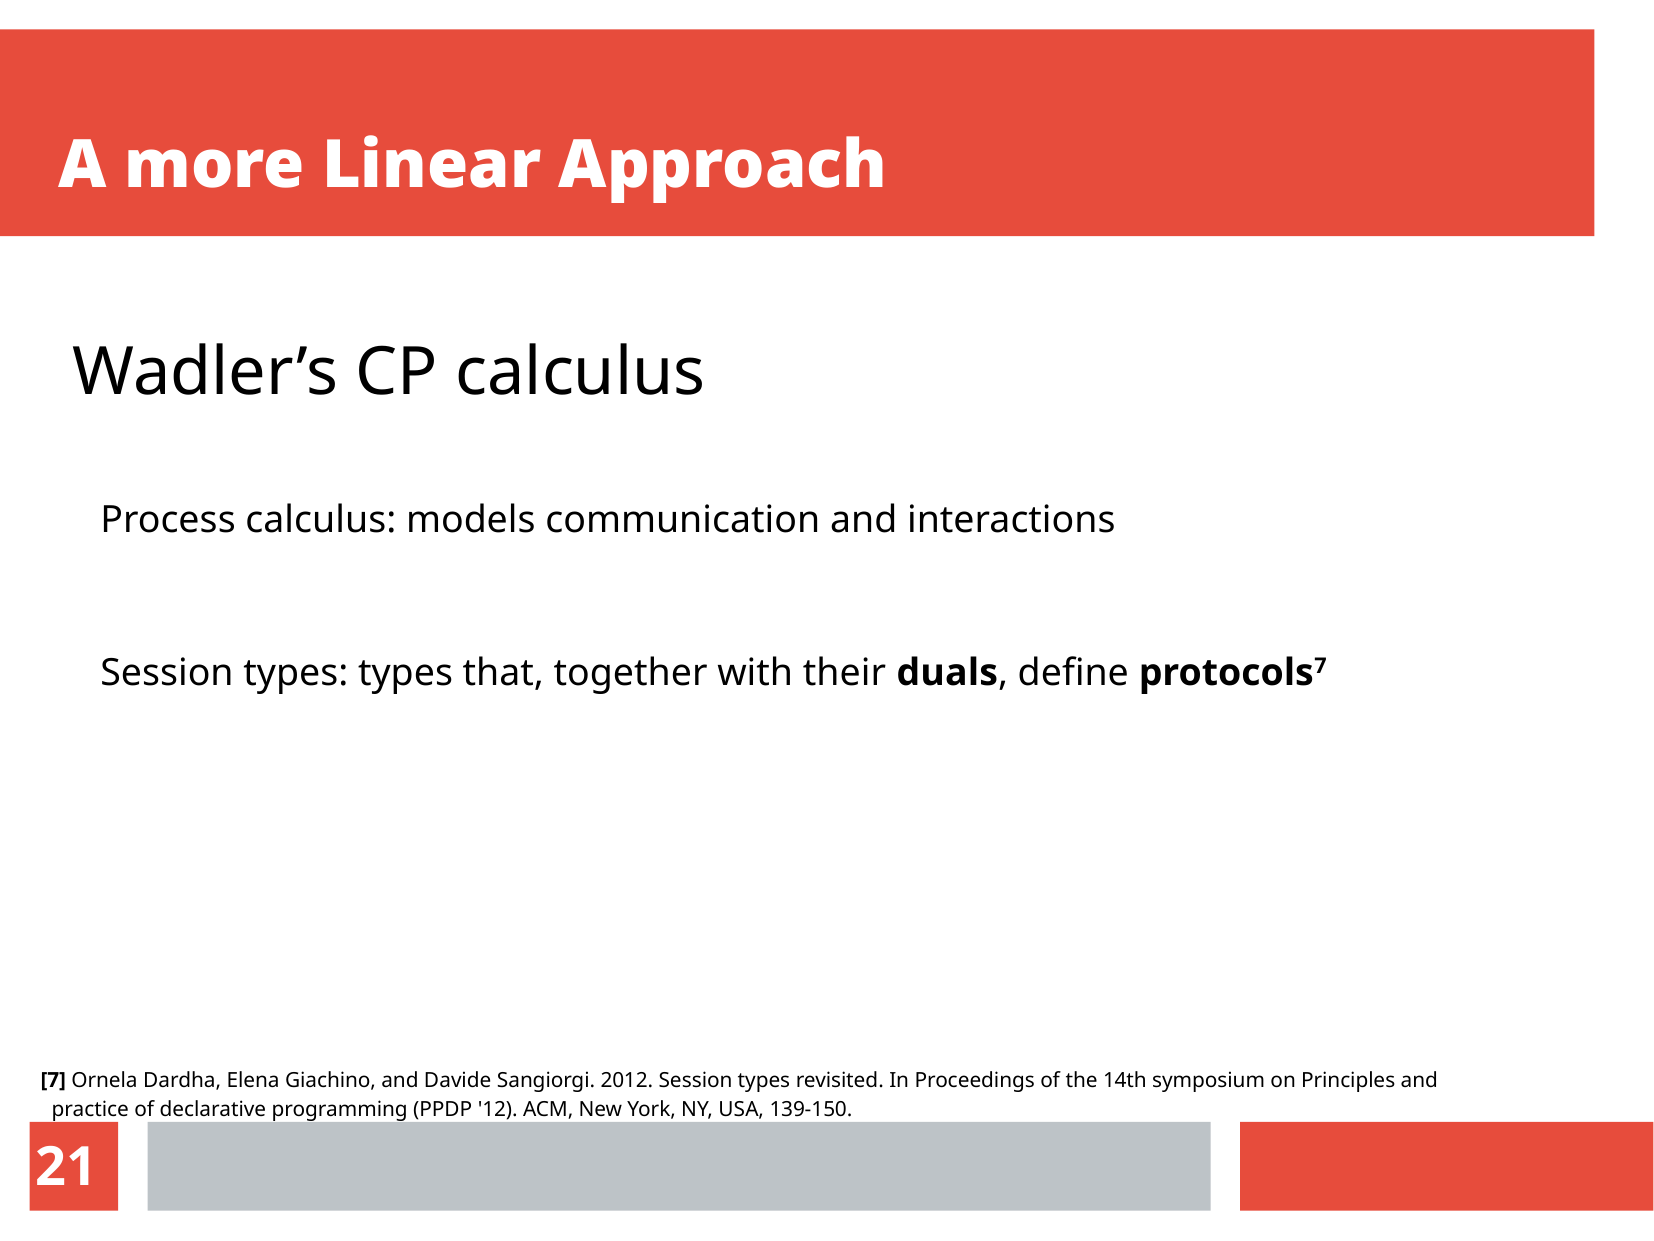

# A more Linear Approach
Wadler’s CP calculus
Process calculus: models communication and interactions
Session types: types that, together with their duals, define protocols7
[7] Ornela Dardha, Elena Giachino, and Davide Sangiorgi. 2012. Session types revisited. In Proceedings of the 14th symposium on Principles and
 practice of declarative programming (PPDP '12). ACM, New York, NY, USA, 139-150.
21
65